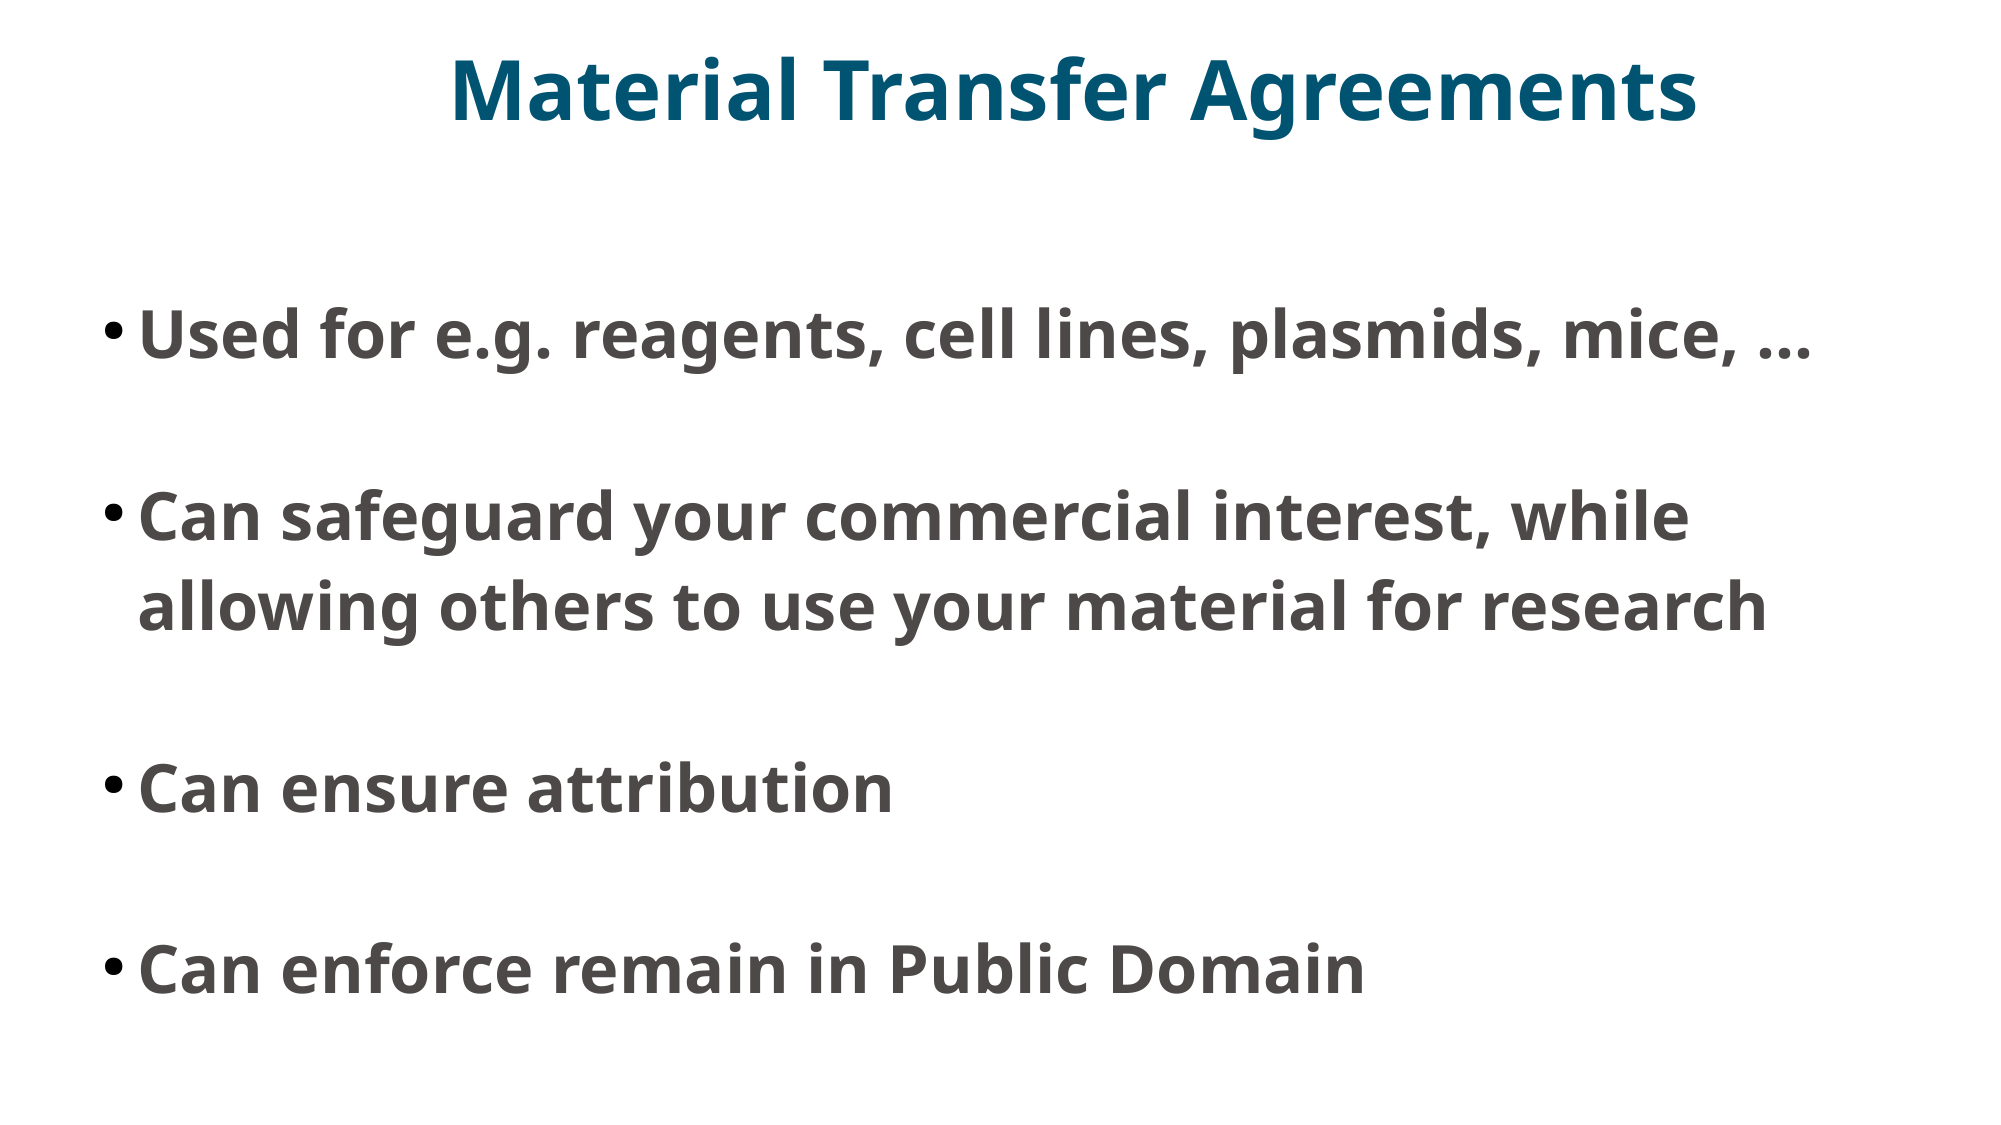

Material Transfer Agreements
Used for e.g. reagents, cell lines, plasmids, mice, ...
Can safeguard your commercial interest, while allowing others to use your material for research
Can ensure attribution
Can enforce remain in Public Domain